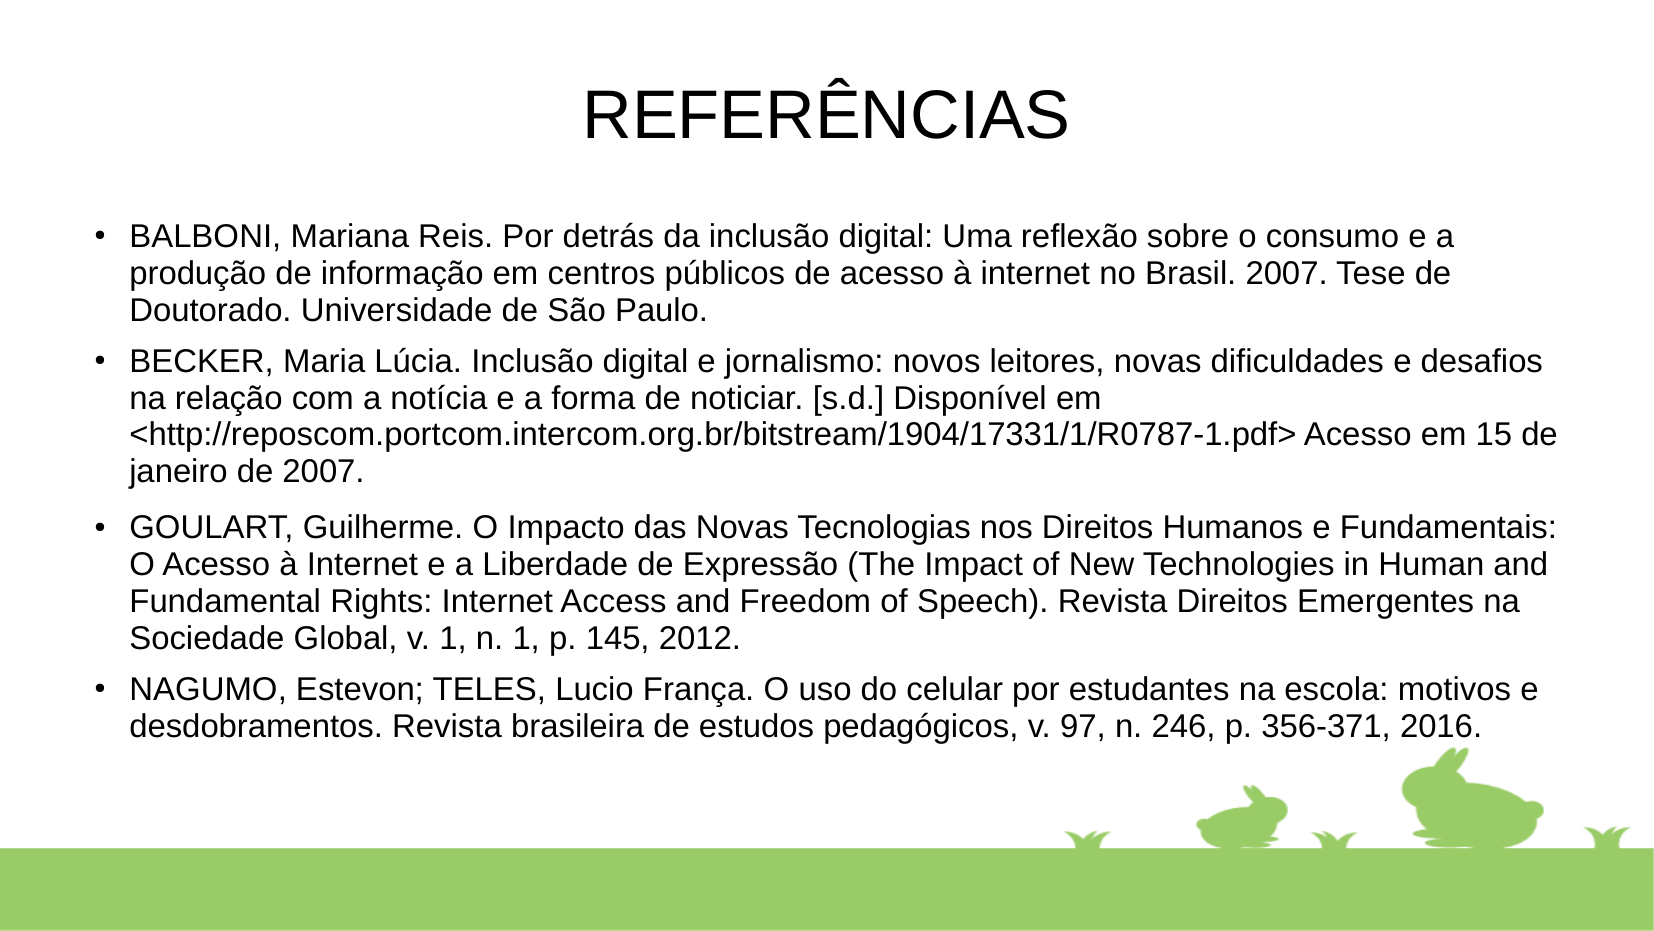

# REFERÊNCIAS
BALBONI, Mariana Reis. Por detrás da inclusão digital: Uma reflexão sobre o consumo e a produção de informação em centros públicos de acesso à internet no Brasil. 2007. Tese de Doutorado. Universidade de São Paulo.
BECKER, Maria Lúcia. Inclusão digital e jornalismo: novos leitores, novas dificuldades e desafios na relação com a notícia e a forma de noticiar. [s.d.] Disponível em <http://reposcom.portcom.intercom.org.br/bitstream/1904/17331/1/R0787-1.pdf> Acesso em 15 de janeiro de 2007.
GOULART, Guilherme. O Impacto das Novas Tecnologias nos Direitos Humanos e Fundamentais: O Acesso à Internet e a Liberdade de Expressão (The Impact of New Technologies in Human and Fundamental Rights: Internet Access and Freedom of Speech). Revista Direitos Emergentes na Sociedade Global, v. 1, n. 1, p. 145, 2012.
NAGUMO, Estevon; TELES, Lucio França. O uso do celular por estudantes na escola: motivos e desdobramentos. Revista brasileira de estudos pedagógicos, v. 97, n. 246, p. 356-371, 2016.